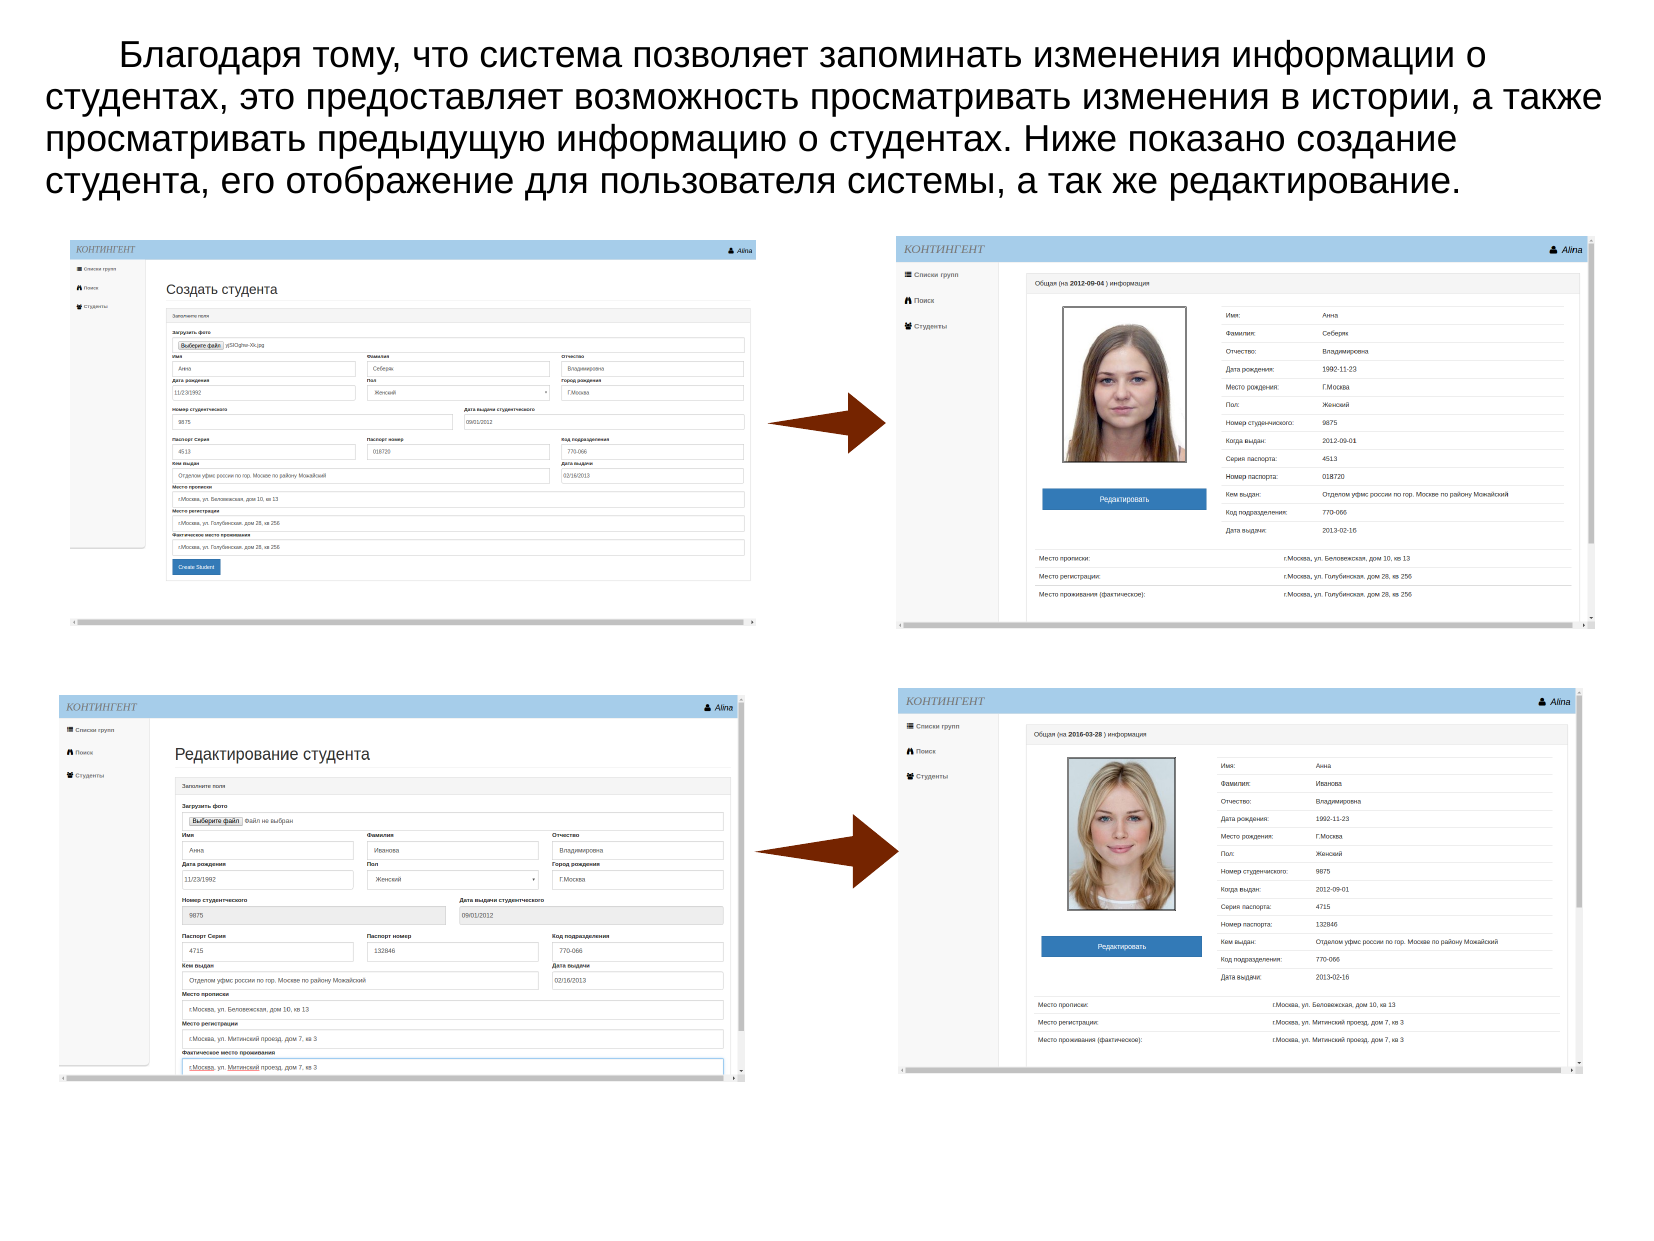

Благодаря тому, что система позволяет запоминать изменения информации о студентах, это предоставляет возможность просматривать изменения в истории, а также просматривать предыдущую информацию о студентах. Ниже показано создание студента, его отображение для пользователя системы, а так же редактирование.